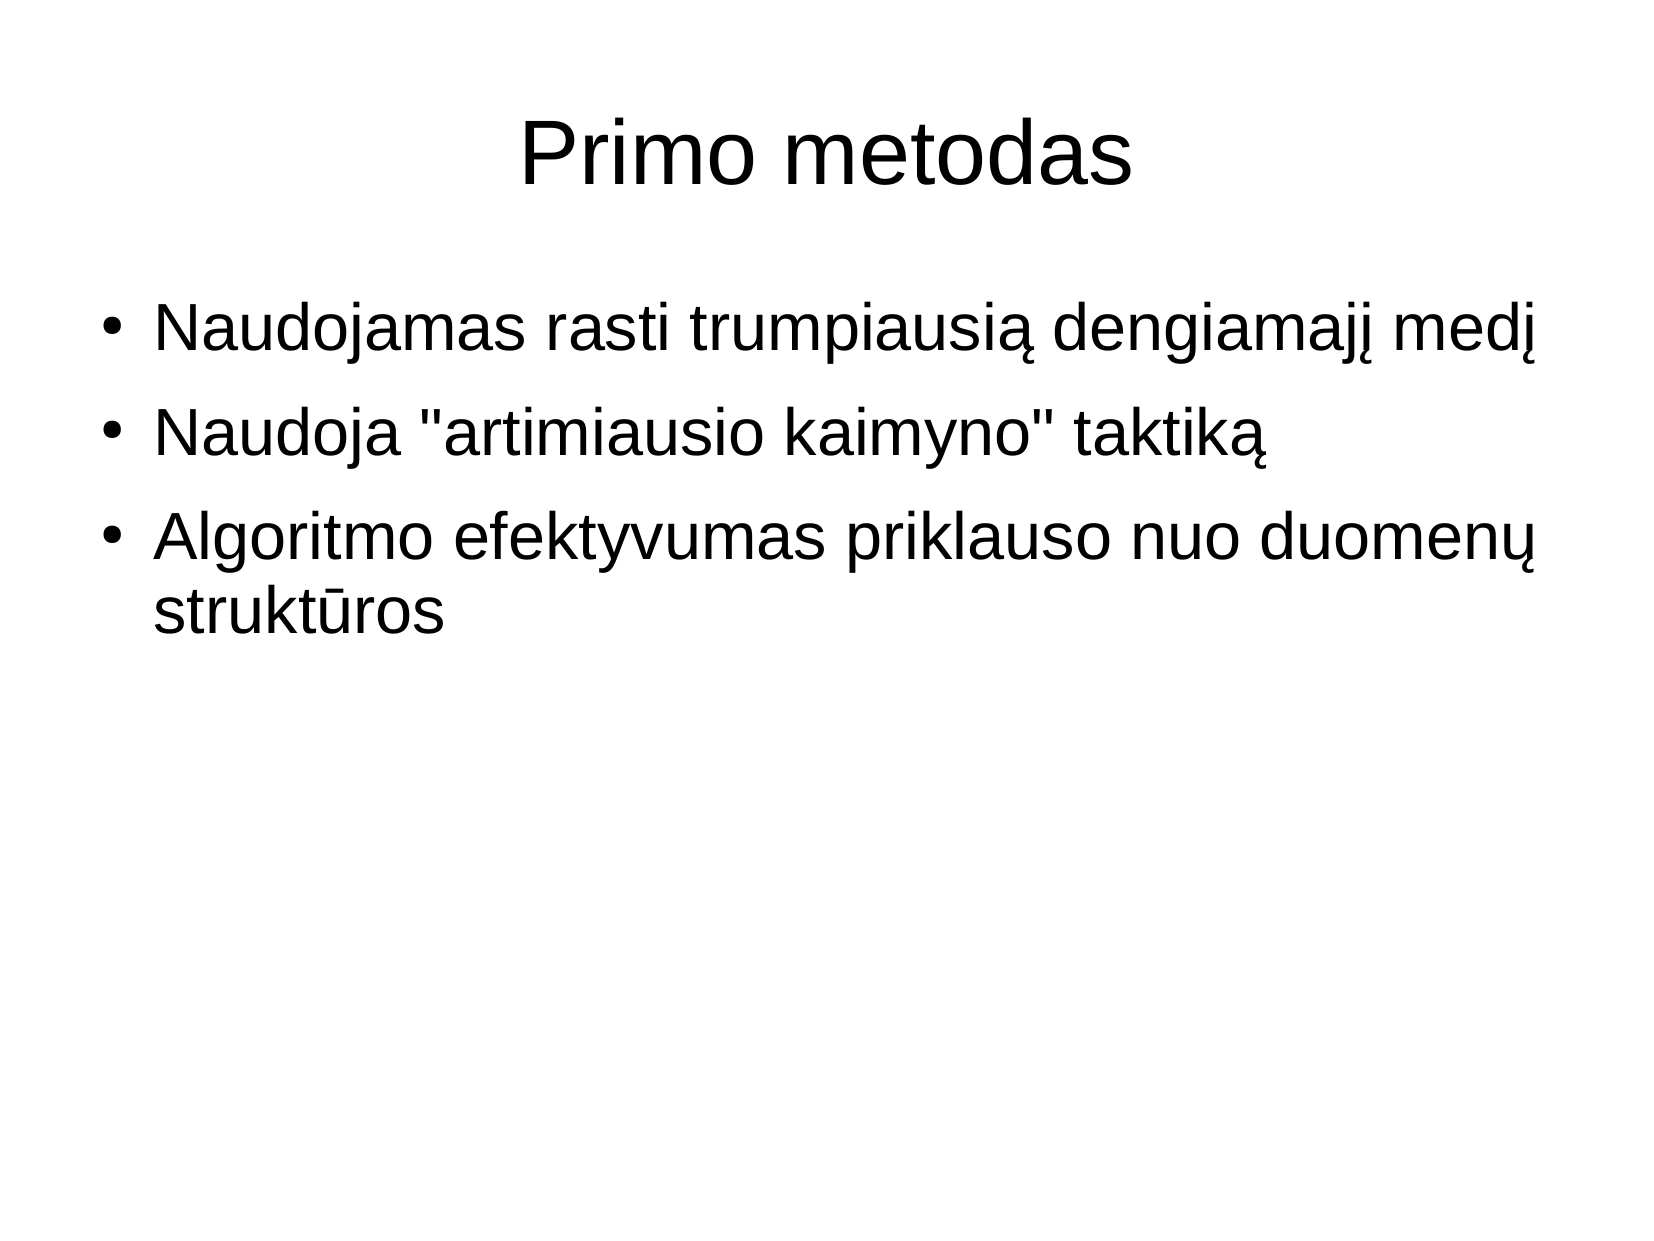

# Primo metodas
Naudojamas rasti trumpiausią dengiamajį medį
Naudoja "artimiausio kaimyno" taktiką
Algoritmo efektyvumas priklauso nuo duomenų struktūros